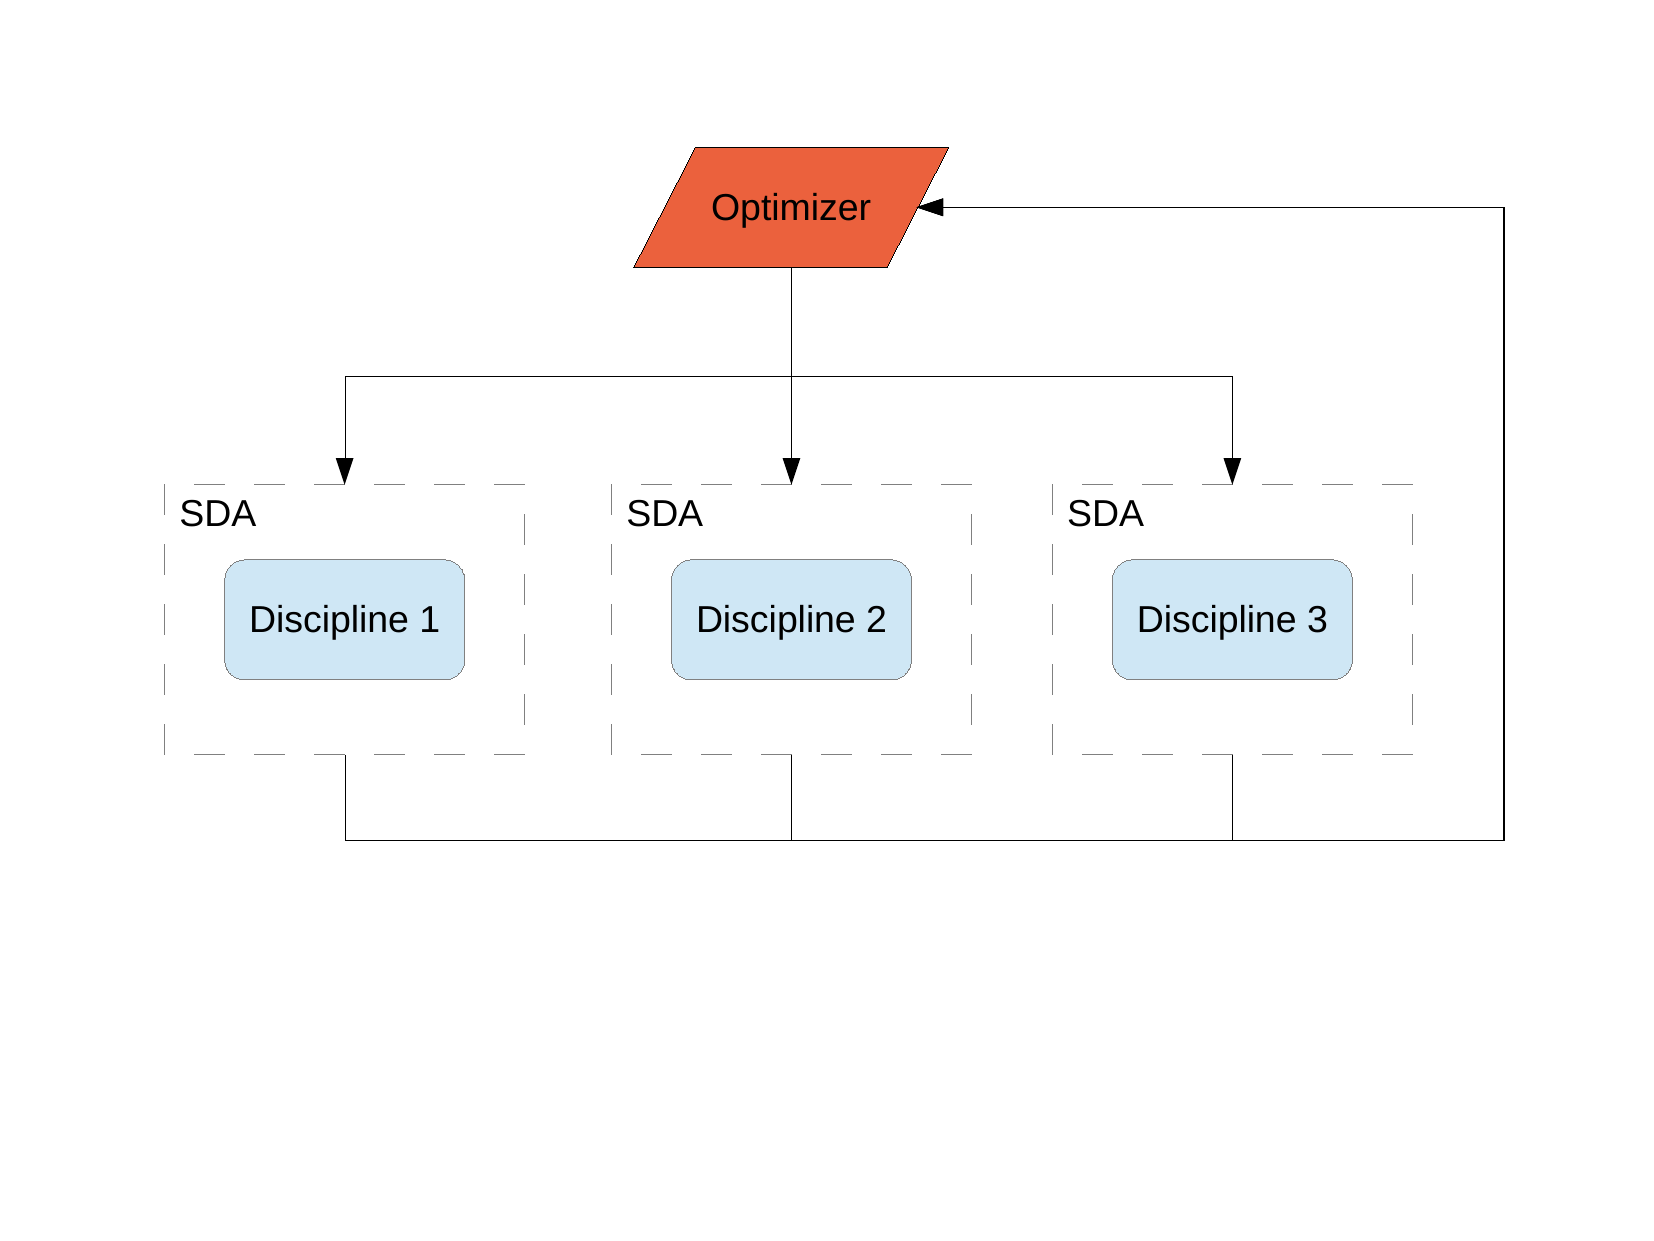

Optimizer
SDA
SDA
SDA
Discipline 1
Discipline 2
Discipline 3